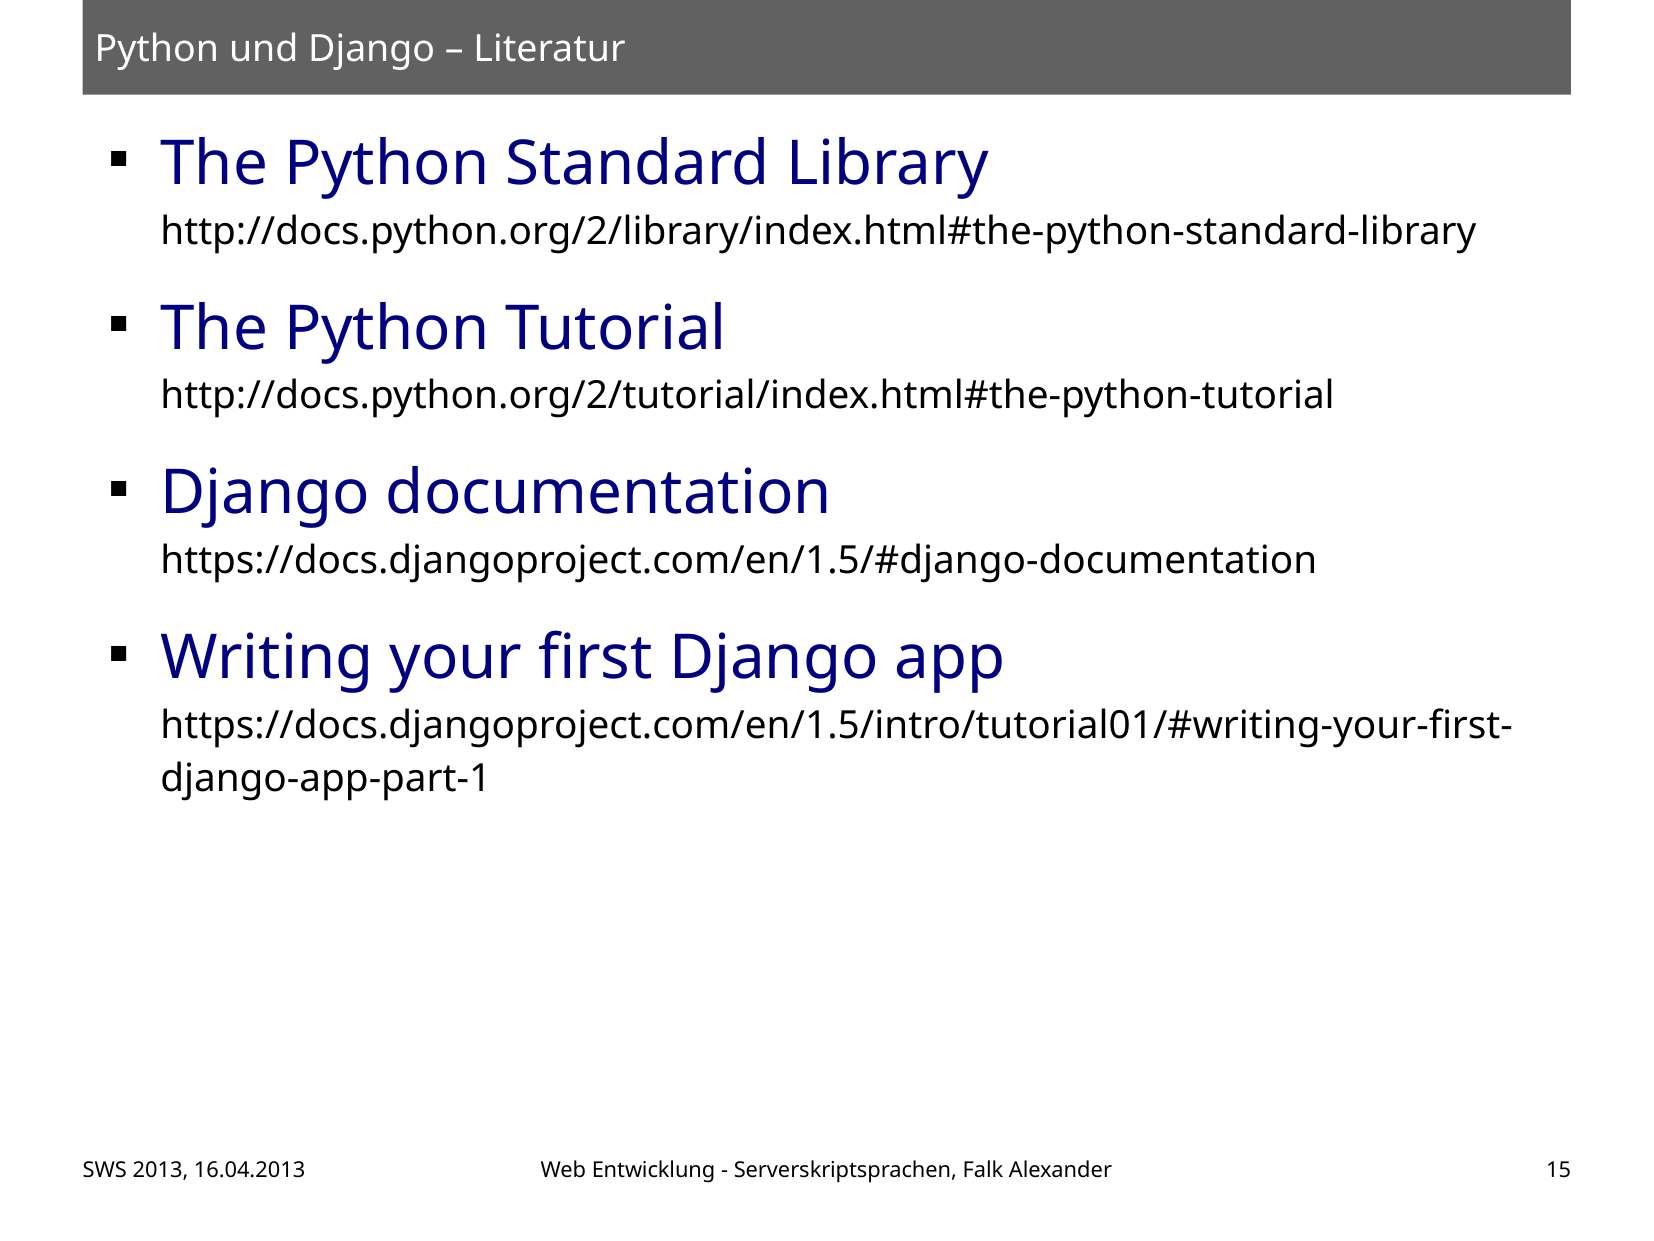

# Python und Django – Literatur
The Python Standard Library
http://docs.python.org/2/library/index.html#the-python-standard-library
The Python Tutorial
http://docs.python.org/2/tutorial/index.html#the-python-tutorial
Django documentation
https://docs.djangoproject.com/en/1.5/#django-documentation
Writing your first Django app
https://docs.djangoproject.com/en/1.5/intro/tutorial01/#writing-your-first-django-app-part-1
SWS 2013, 16.04.2013
Web Entwicklung - Serverskriptsprachen, Falk Alexander
15